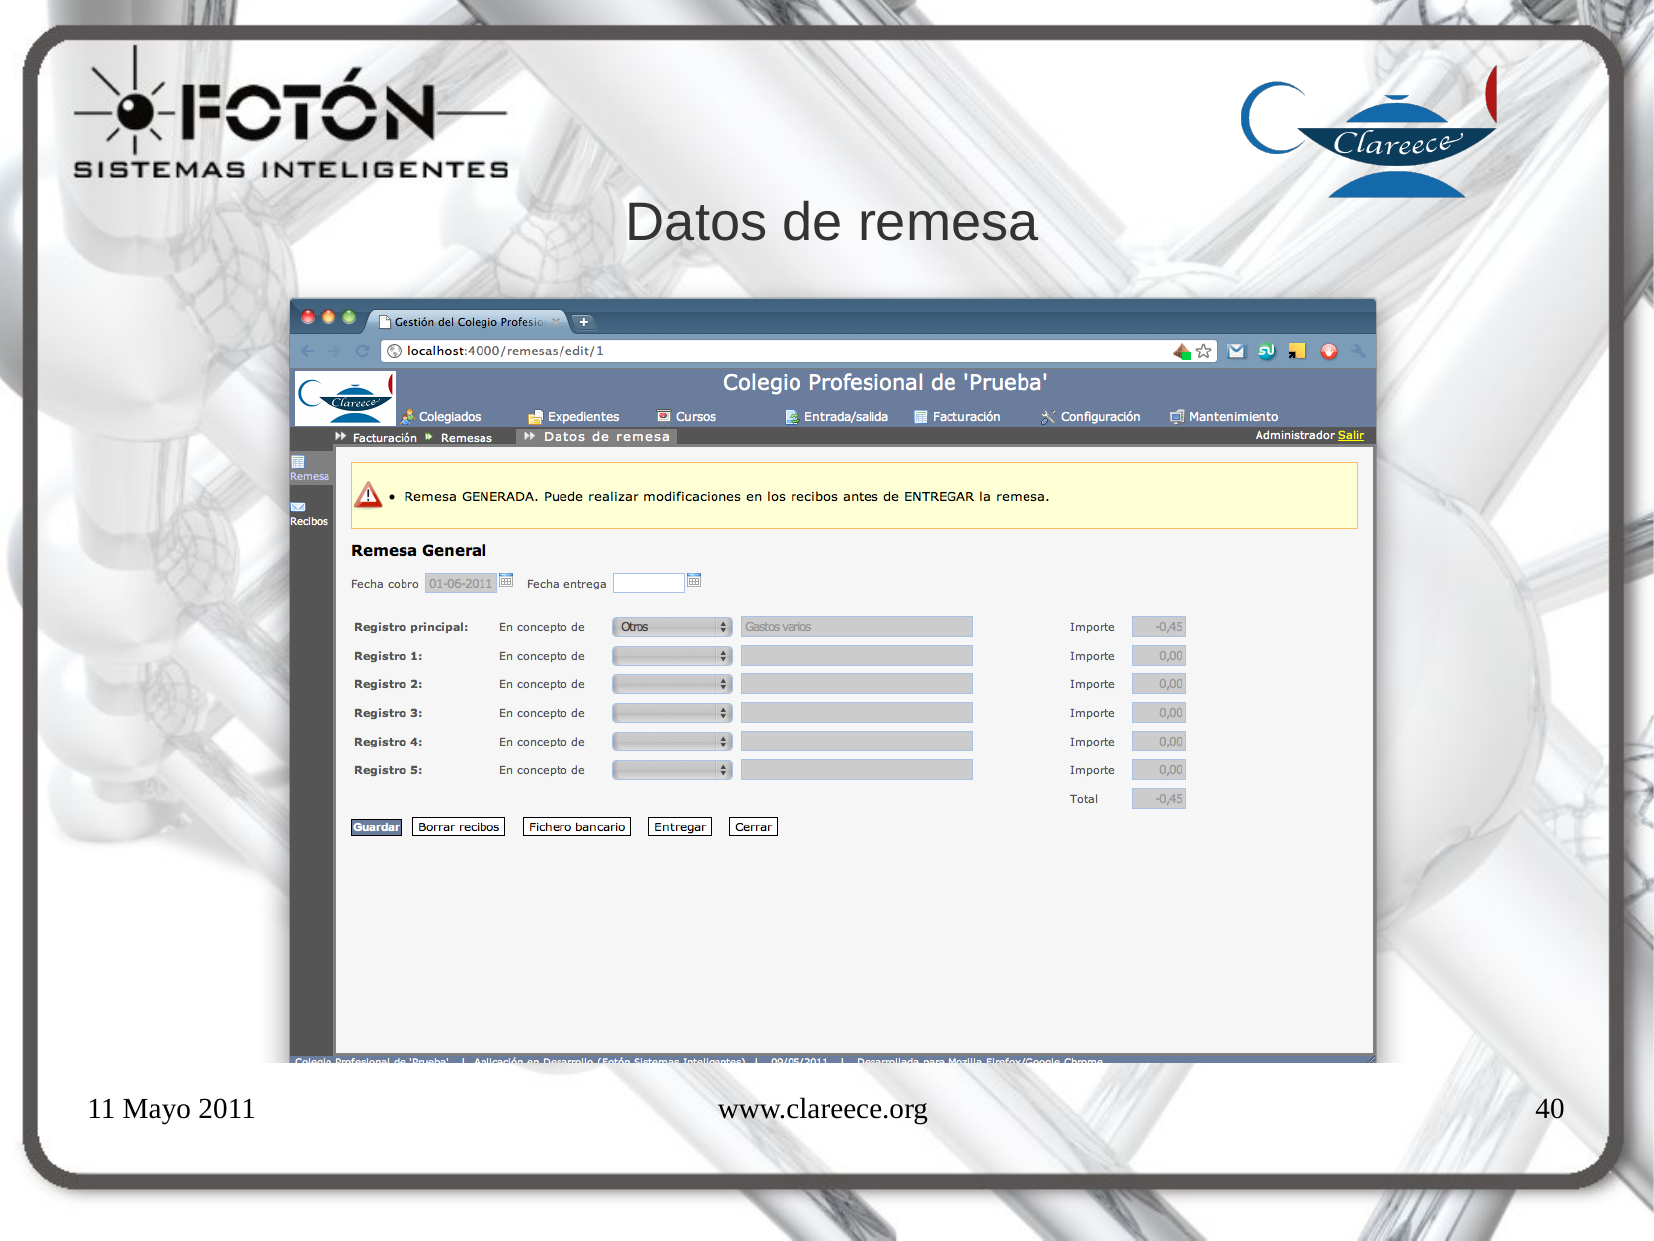

# Datos de remesa
11 Mayo 2011
www.clareece.org
40